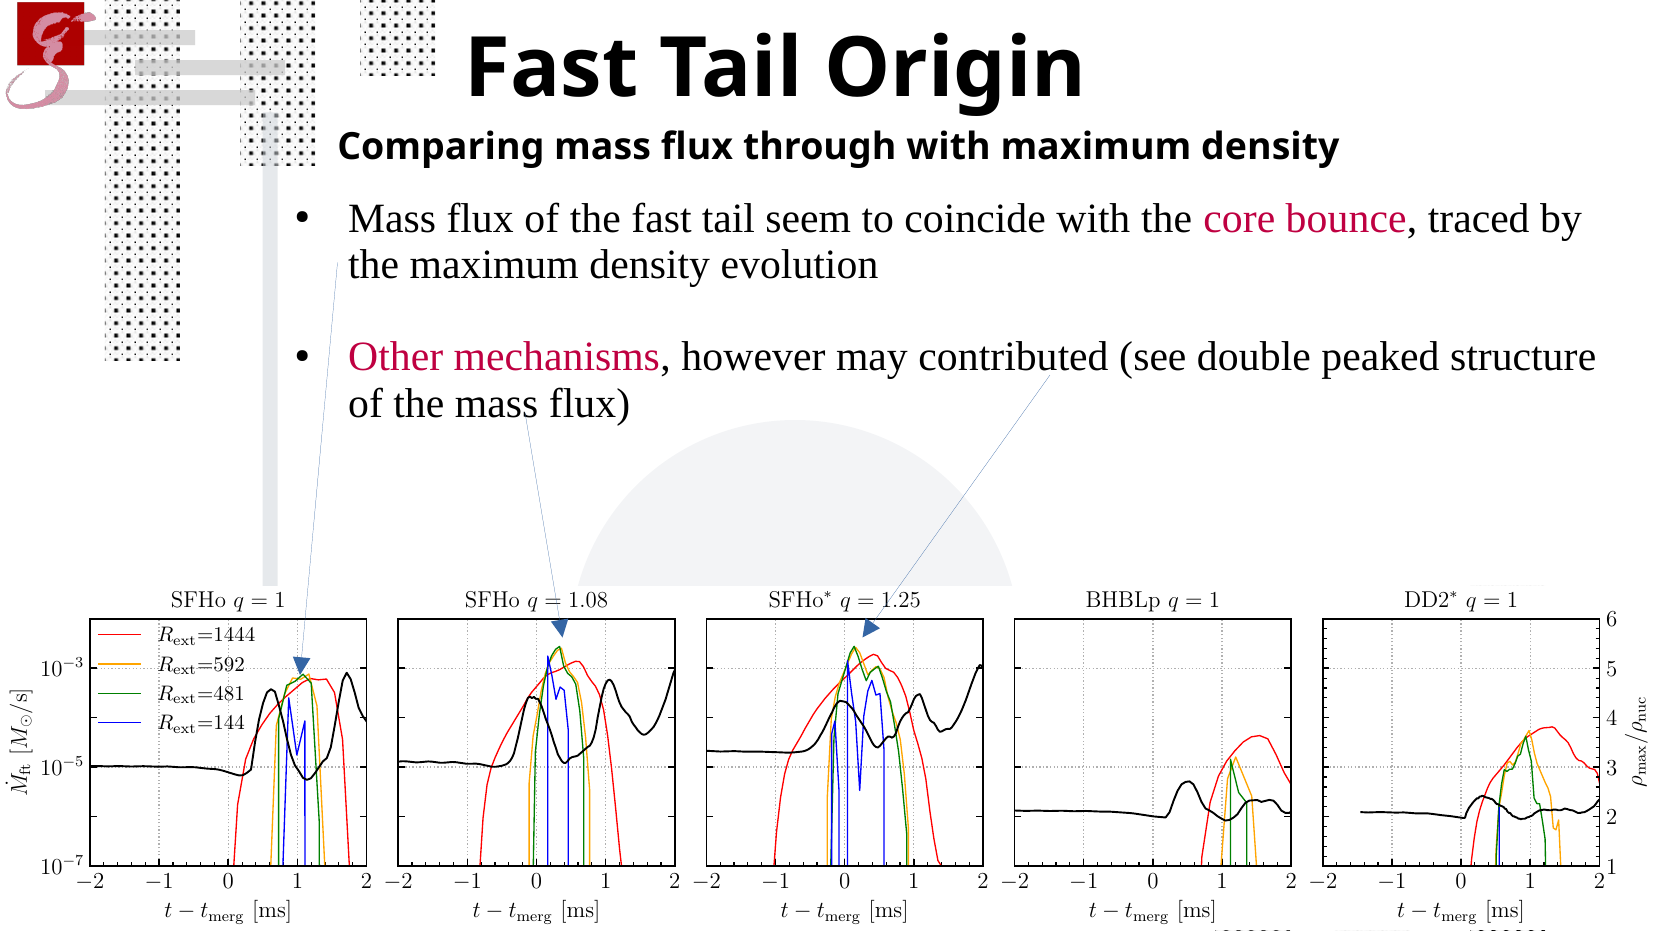

Fast Tail Origin
Comparing mass flux through with maximum density
Mass flux of the fast tail seem to coincide with the core bounce, traced by the maximum density evolution
Other mechanisms, however may contributed (see double peaked structure of the mass flux)